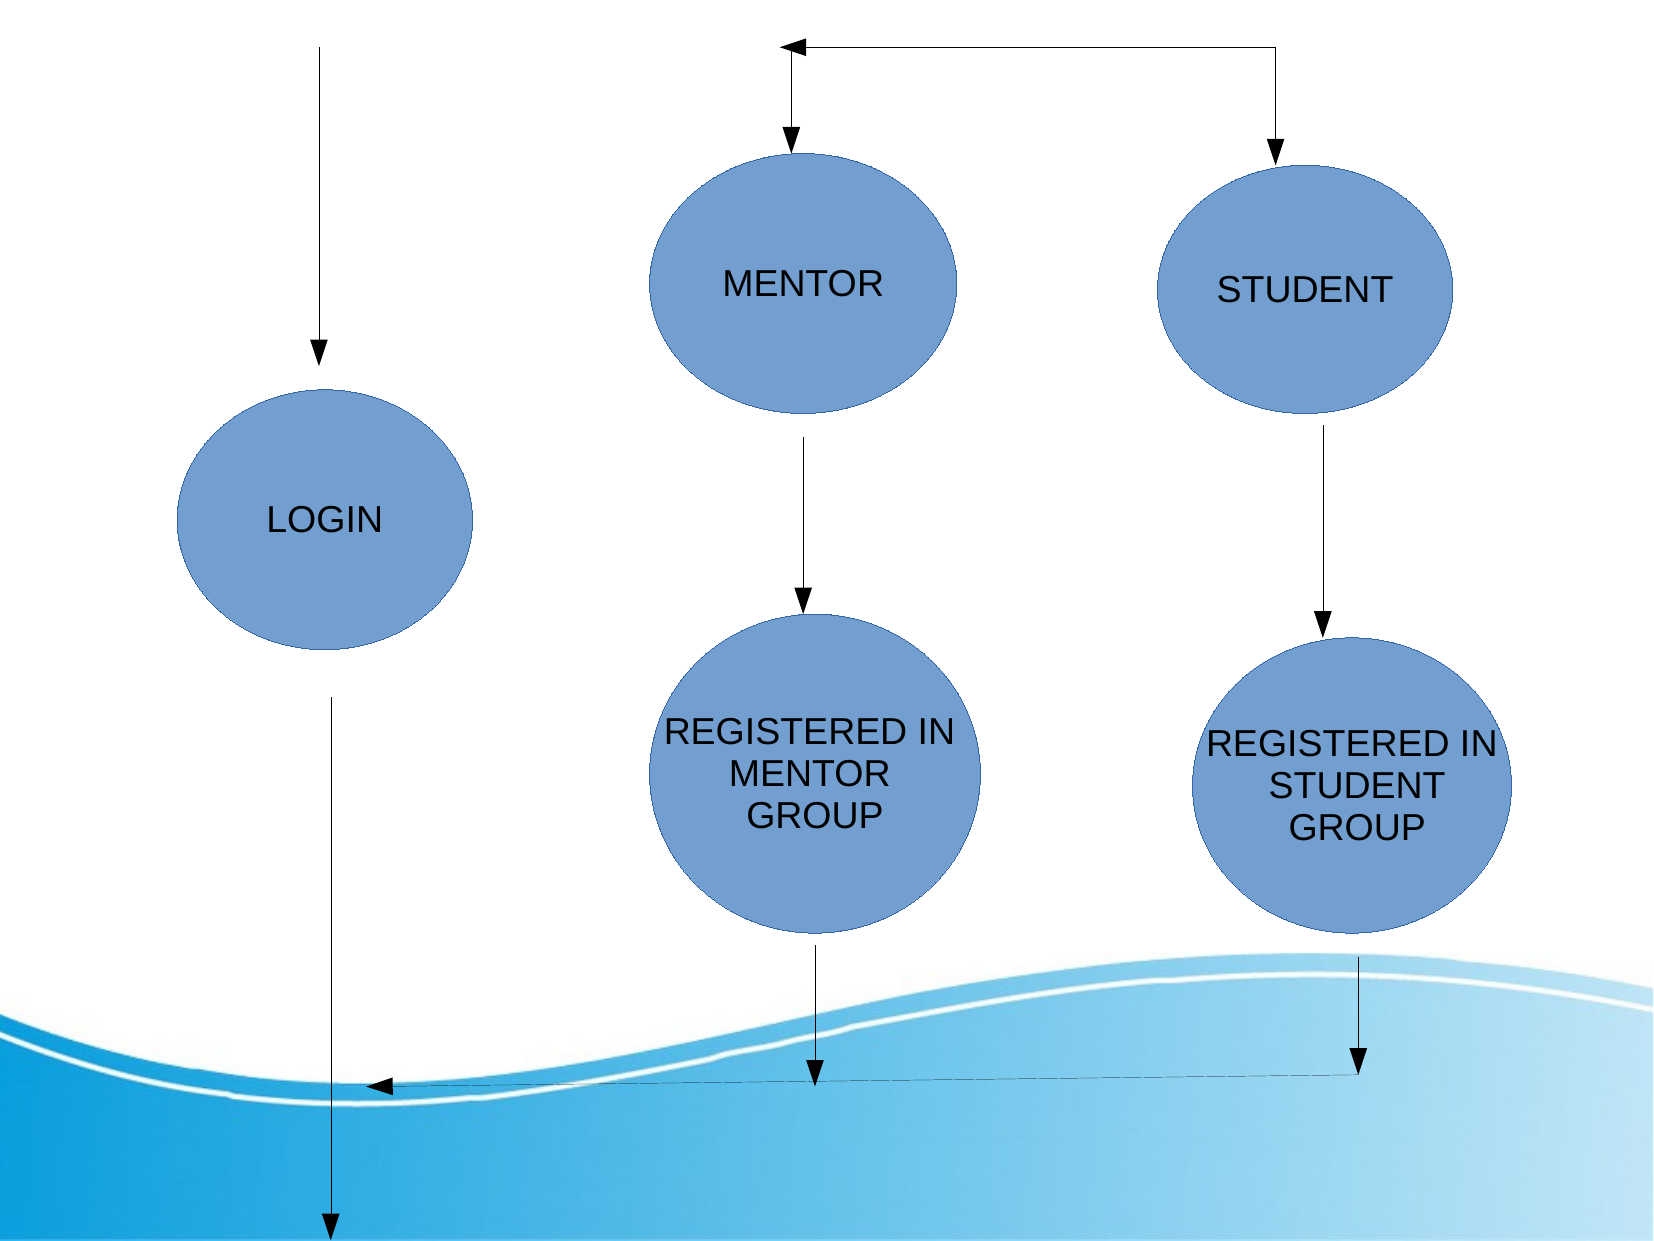

MENTOR
STUDENT
LOGIN
REGISTERED IN
MENTOR
GROUP
REGISTERED IN
 STUDENT
 GROUP